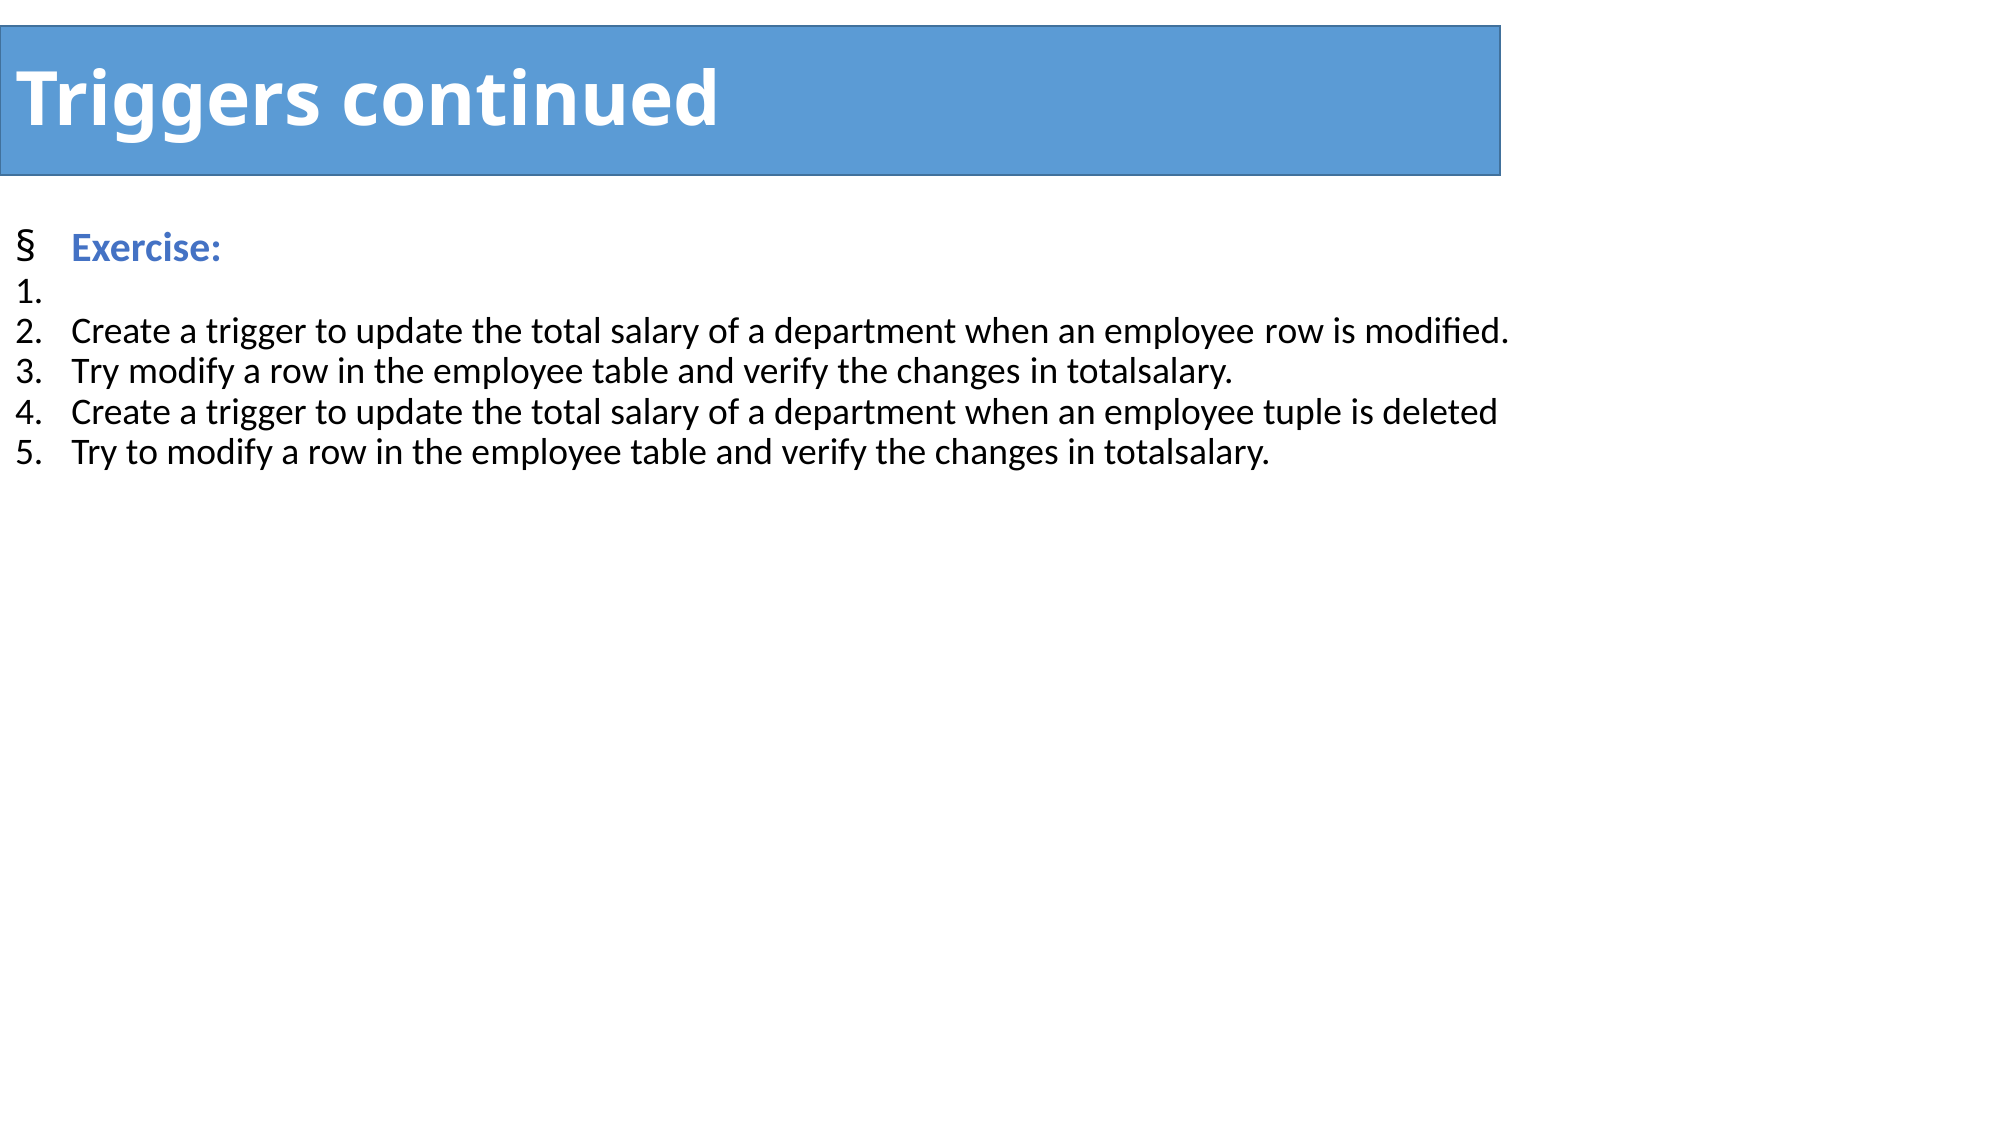

# Triggers continued
Exercise:
Create a trigger to update the total salary of a department when an employee row is modified.
Try modify a row in the employee table and verify the changes in totalsalary.
Create a trigger to update the total salary of a department when an employee tuple is deleted
Try to modify a row in the employee table and verify the changes in totalsalary.